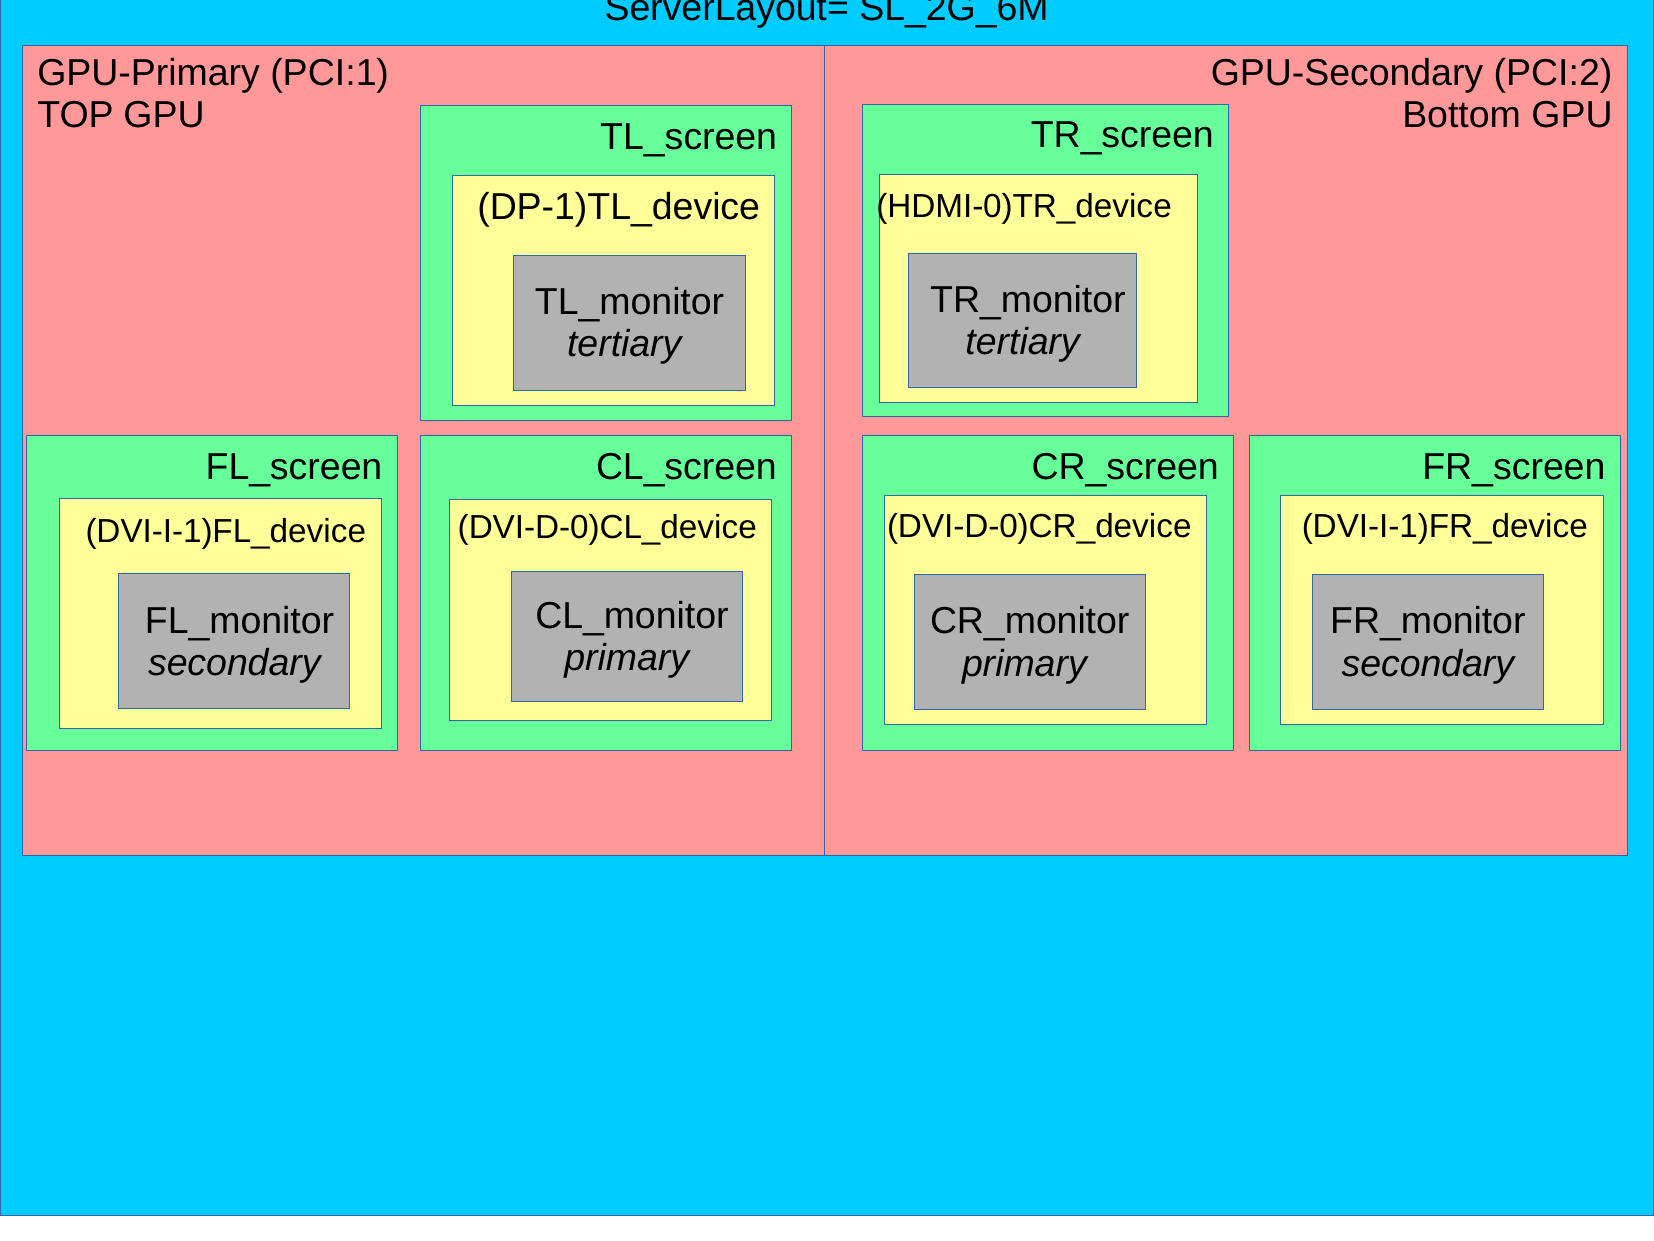

ServerLayout= SL_2G_6M
GPU-Primary (PCI:1)
TOP GPU
GPU-Secondary (PCI:2)
Bottom GPU
 TL_screen
(DP-1)TL_device
TL_monitor
tertiary
TR_screen
 (HDMI-0)TR_device
 TR_monitor
tertiary
FL_screen
 (DVI-I-1)FL_device
 FL_monitor
secondary
CL_screen
 (DVI-D-0)CL_device
 CL_monitor
primary
CR_screen
(DVI-D-0)CR_device
CR_monitor
primary
FR_screen
(DVI-I-1)FR_device
FR_monitor
secondary